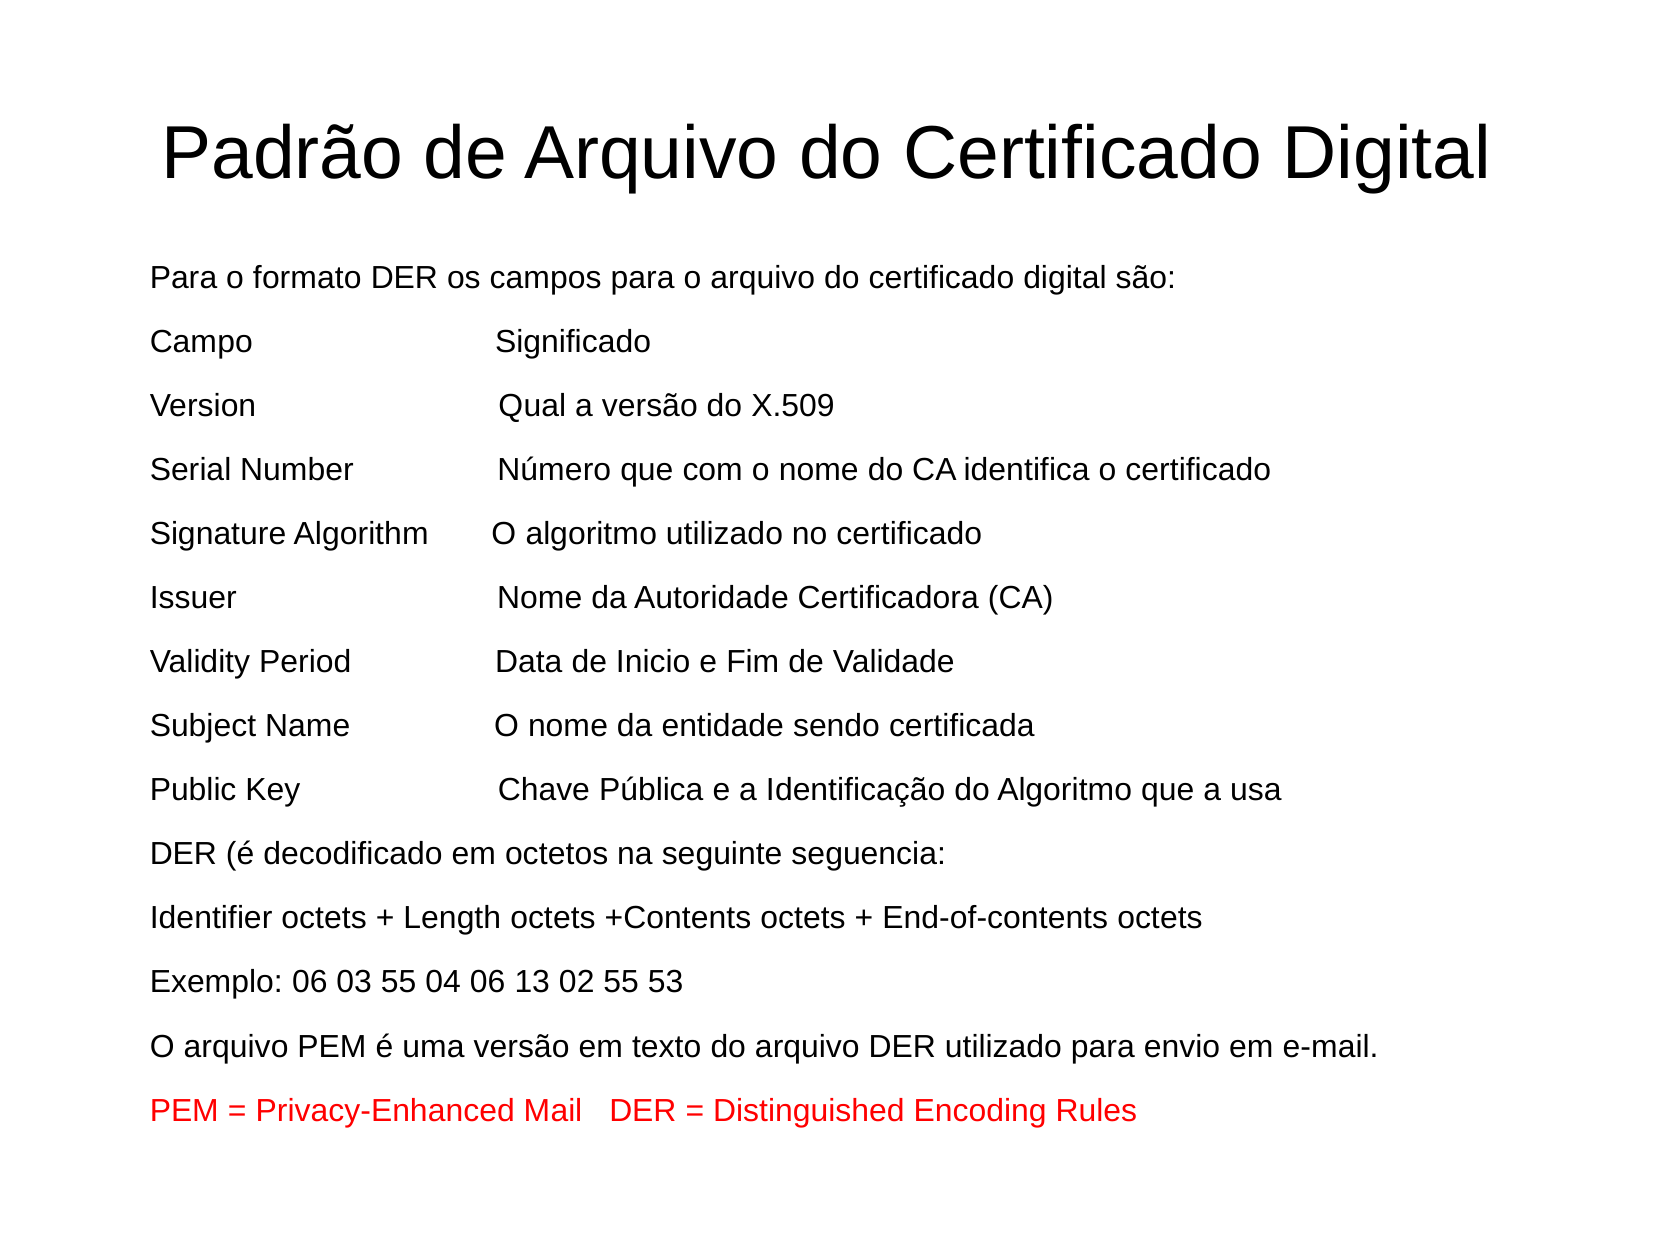

# Padrão de Arquivo do Certificado Digital
Para o formato DER os campos para o arquivo do certificado digital são:
Campo Significado
Version Qual a versão do X.509
Serial Number Número que com o nome do CA identifica o certificado
Signature Algorithm O algoritmo utilizado no certificado
Issuer Nome da Autoridade Certificadora (CA)
Validity Period Data de Inicio e Fim de Validade
Subject Name O nome da entidade sendo certificada
Public Key Chave Pública e a Identificação do Algoritmo que a usa
DER (é decodificado em octetos na seguinte seguencia:
Identifier octets + Length octets +Contents octets + End-of-contents octets
Exemplo: 06 03 55 04 06 13 02 55 53
O arquivo PEM é uma versão em texto do arquivo DER utilizado para envio em e-mail.
PEM = Privacy-Enhanced Mail DER = Distinguished Encoding Rules